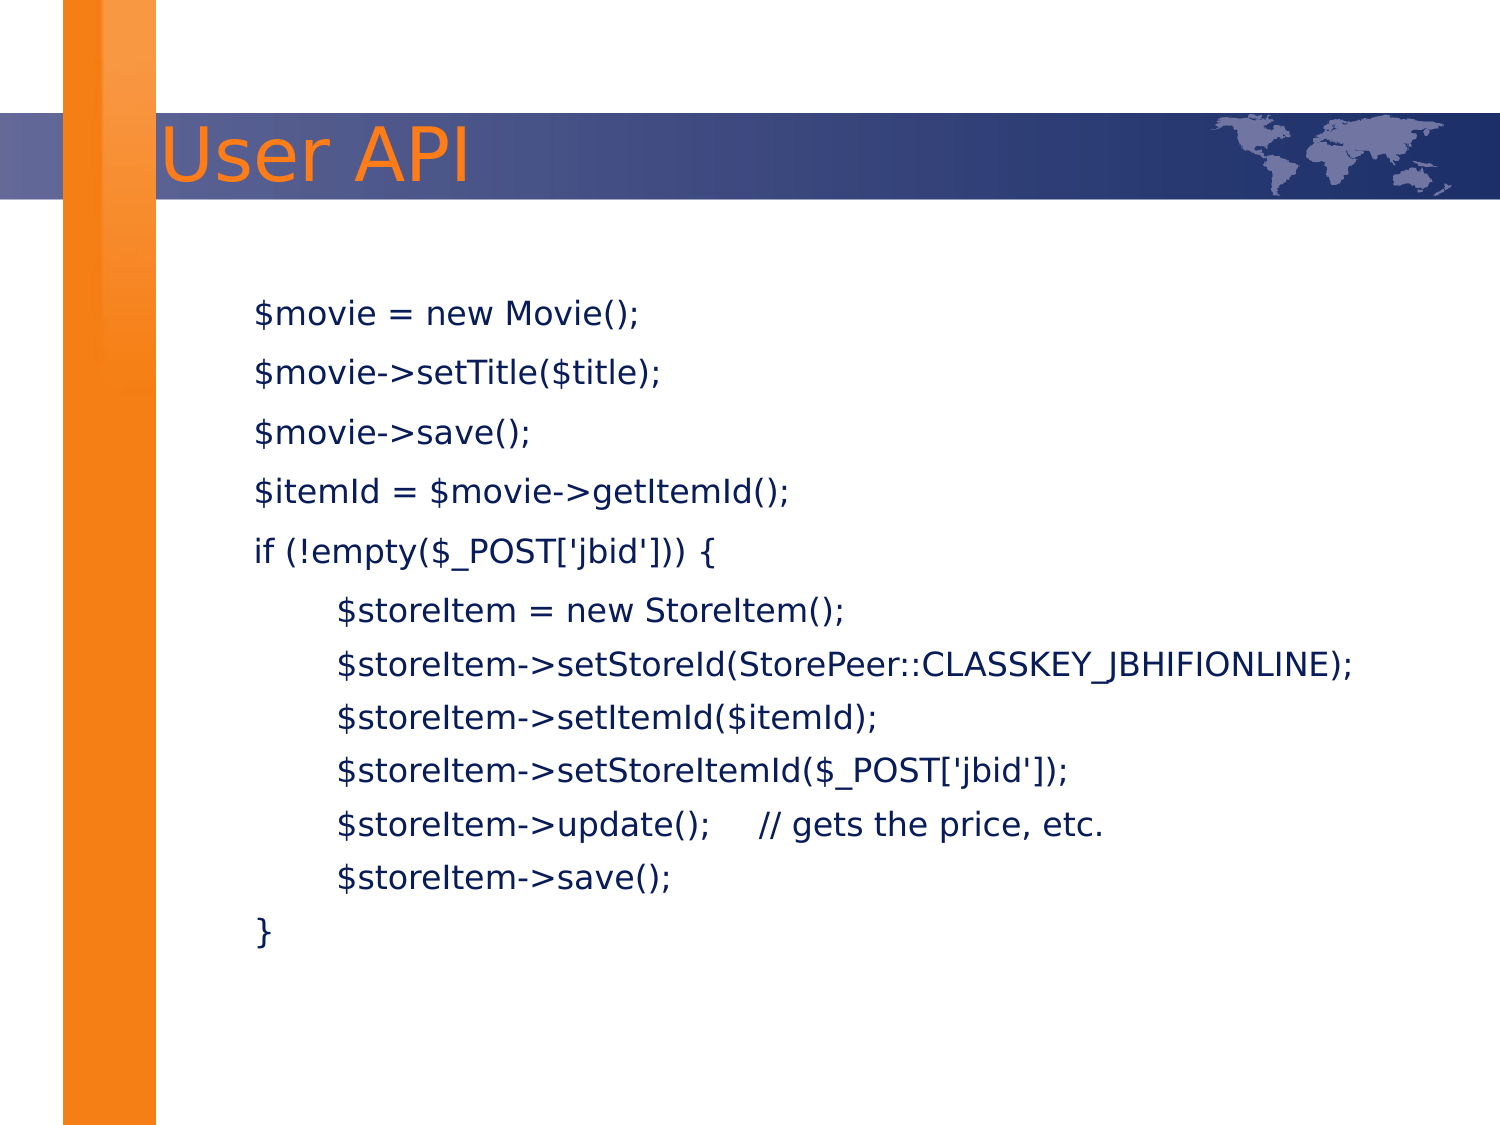

# User API
$movie = new Movie();
$movie->setTitle($title);
$movie->save();
$itemId = $movie->getItemId();
if (!empty($_POST['jbid'])) {
$storeItem = new StoreItem();
$storeItem->setStoreId(StorePeer::CLASSKEY_JBHIFIONLINE);
$storeItem->setItemId($itemId);
$storeItem->setStoreItemId($_POST['jbid']);
$storeItem->update();	// gets the price, etc.
$storeItem->save();
}